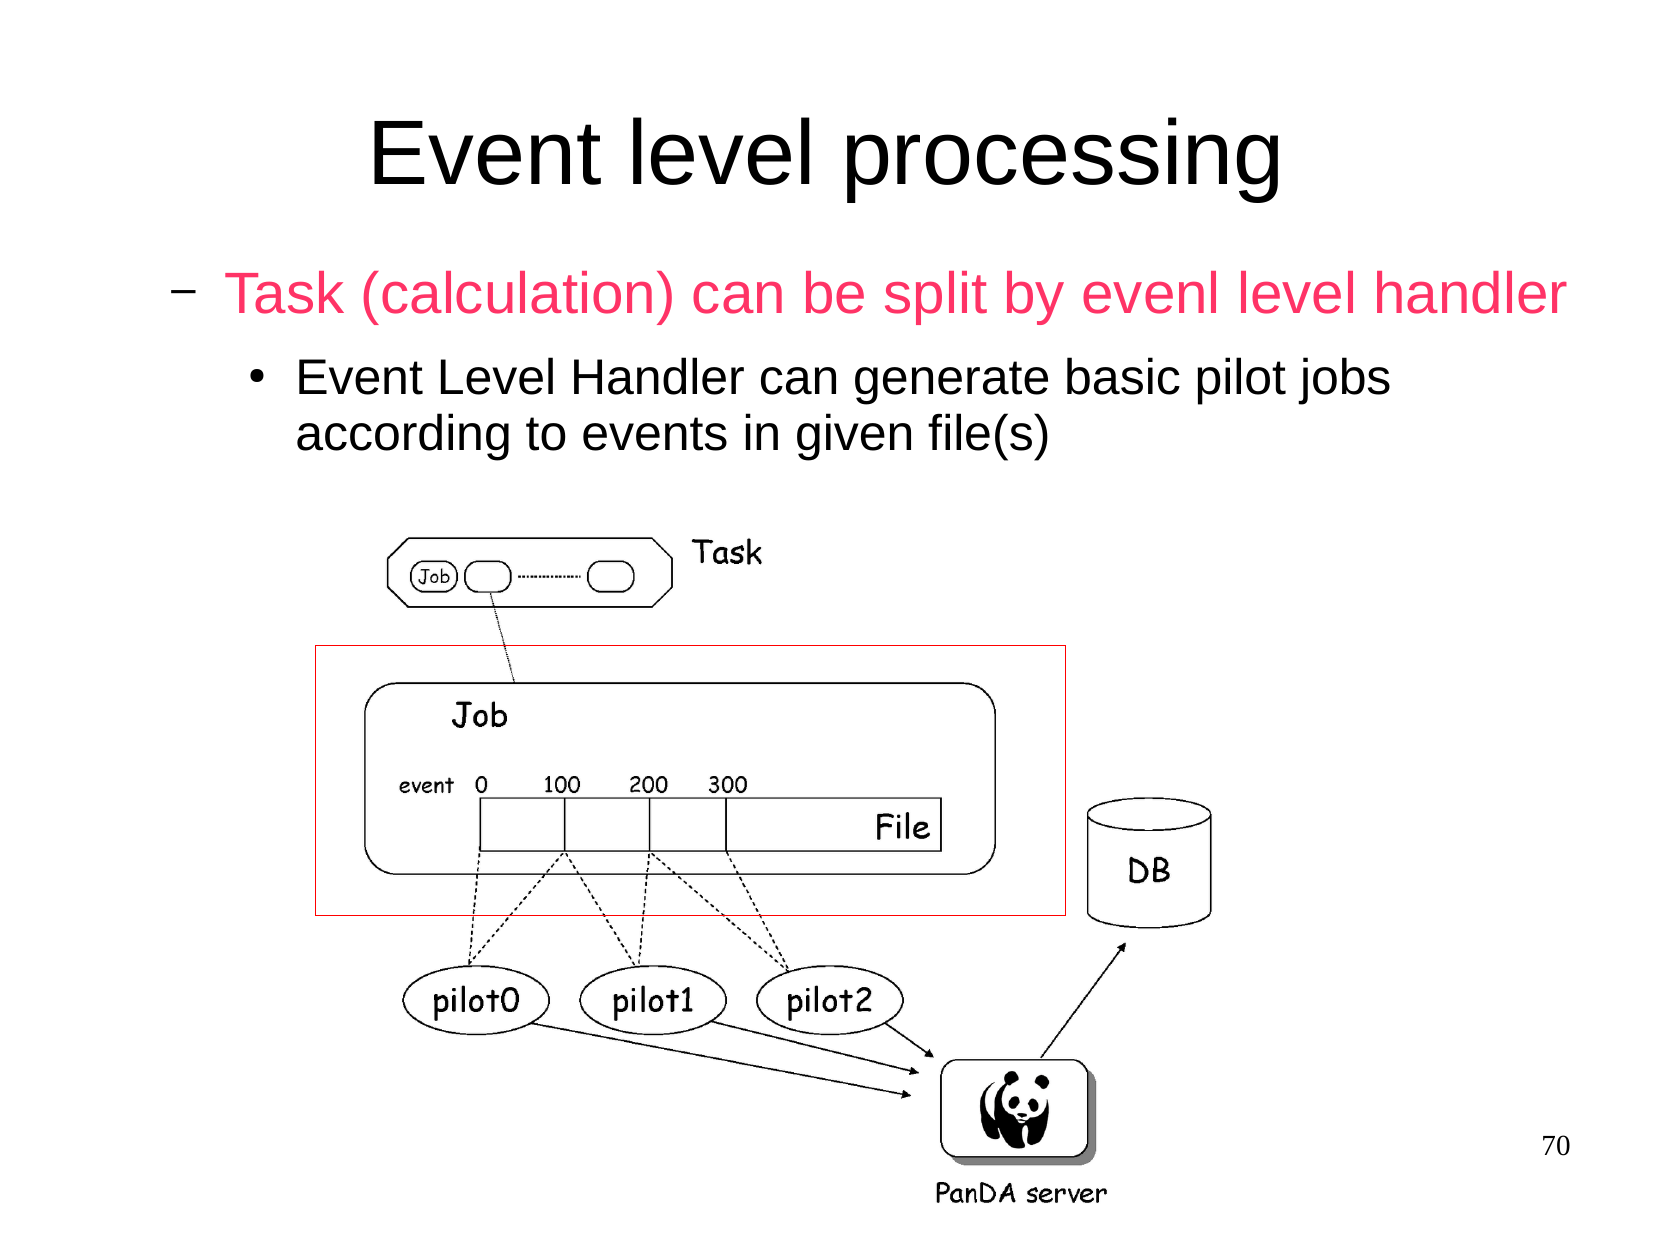

# Event level processing
Task (calculation) can be split by evenl level handler
Event Level Handler can generate basic pilot jobs according to events in given file(s)
Practical Parallel Computing - Sose18
70